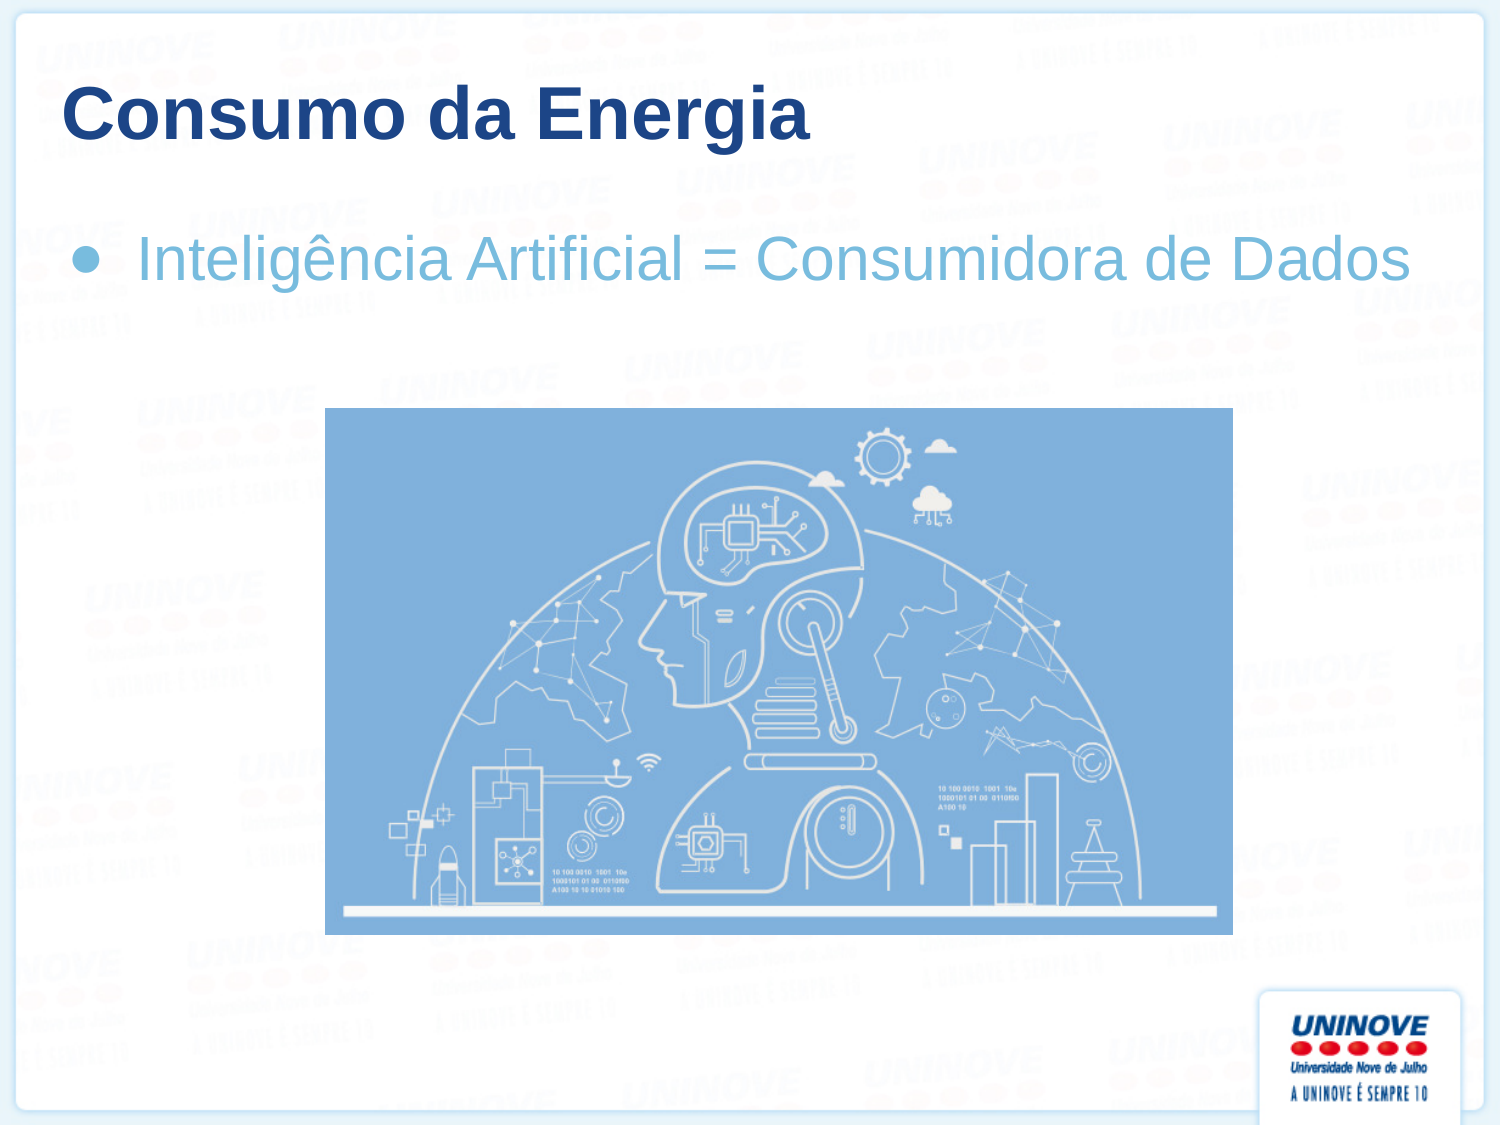

Consumo da Energia
Inteligência Artificial = Consumidora de Dados